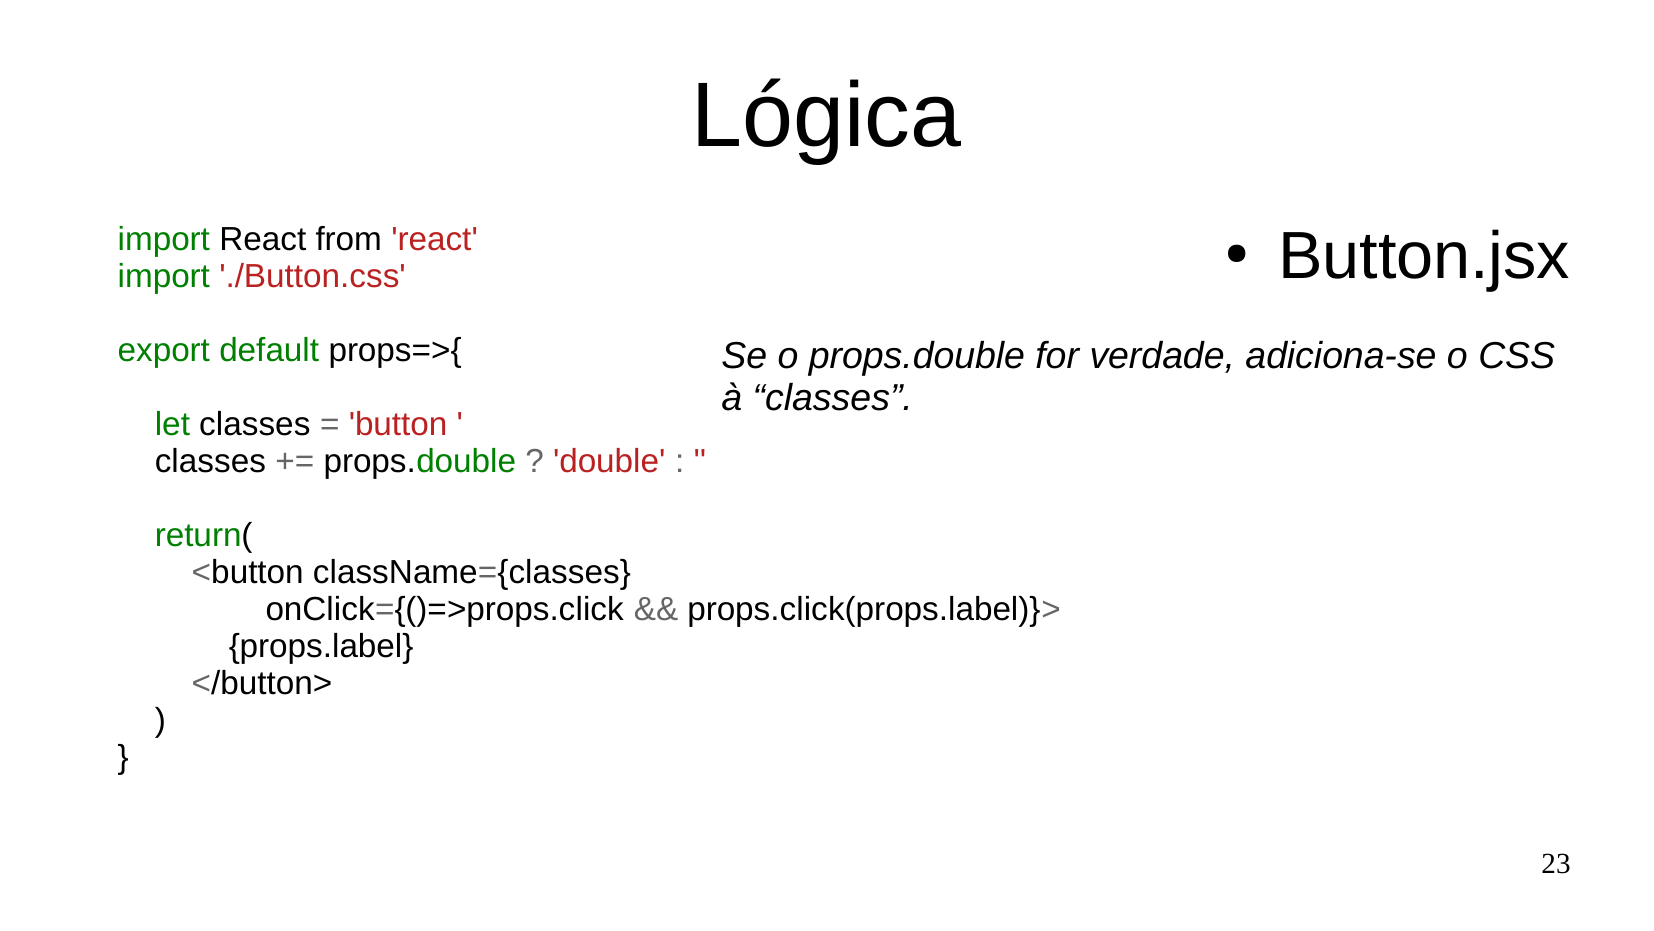

# Lógica
import React from 'react'
import './Button.css'
export default props=>{
 let classes = 'button '
 classes += props.double ? 'double' : ''
 return(
 <button className={classes}
 onClick={()=>props.click && props.click(props.label)}>
 {props.label}
 </button>
 )
}
Button.jsx
Se o props.double for verdade, adiciona-se o CSS
à “classes”.
23